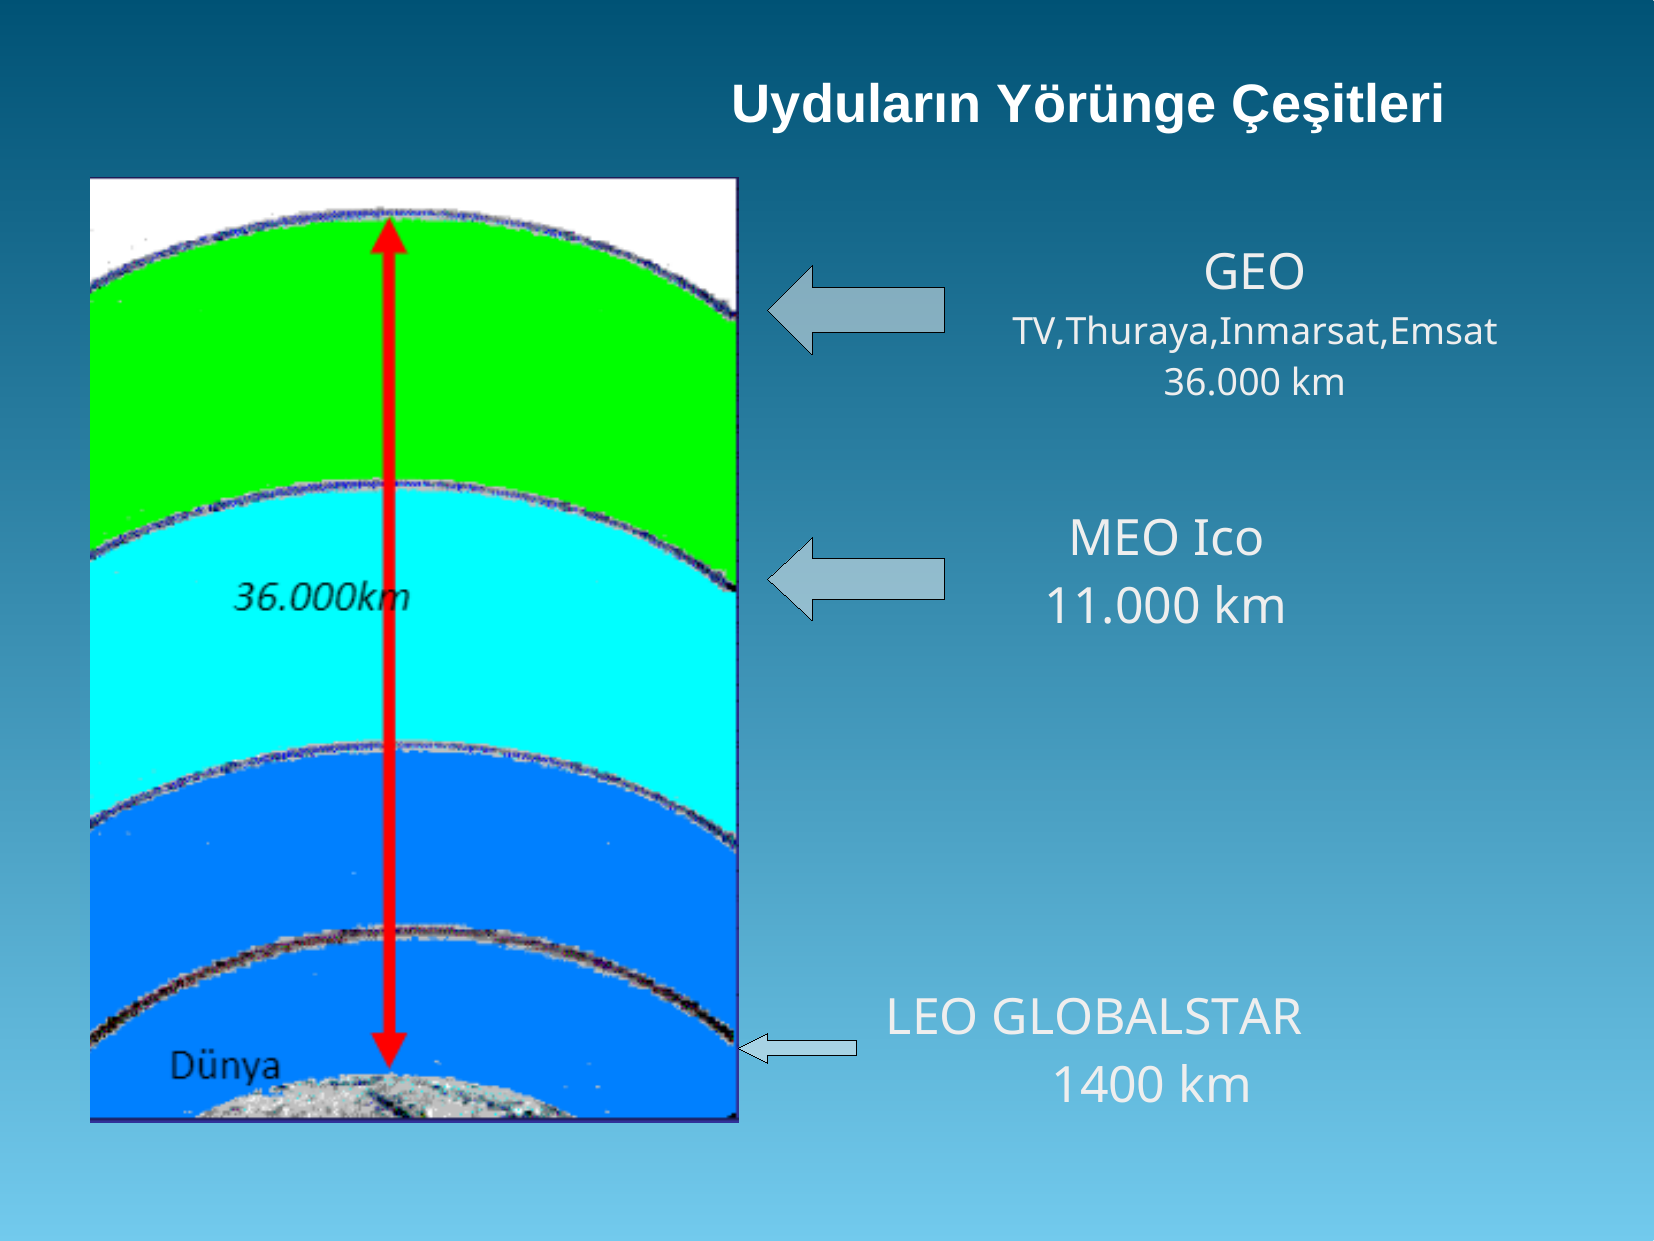

# Uyduların Yörünge Çeşitleri
GEO
TV,Thuraya,Inmarsat,Emsat
36.000 km
MEO Ico
11.000 km
LEO GLOBALSTAR
1400 km